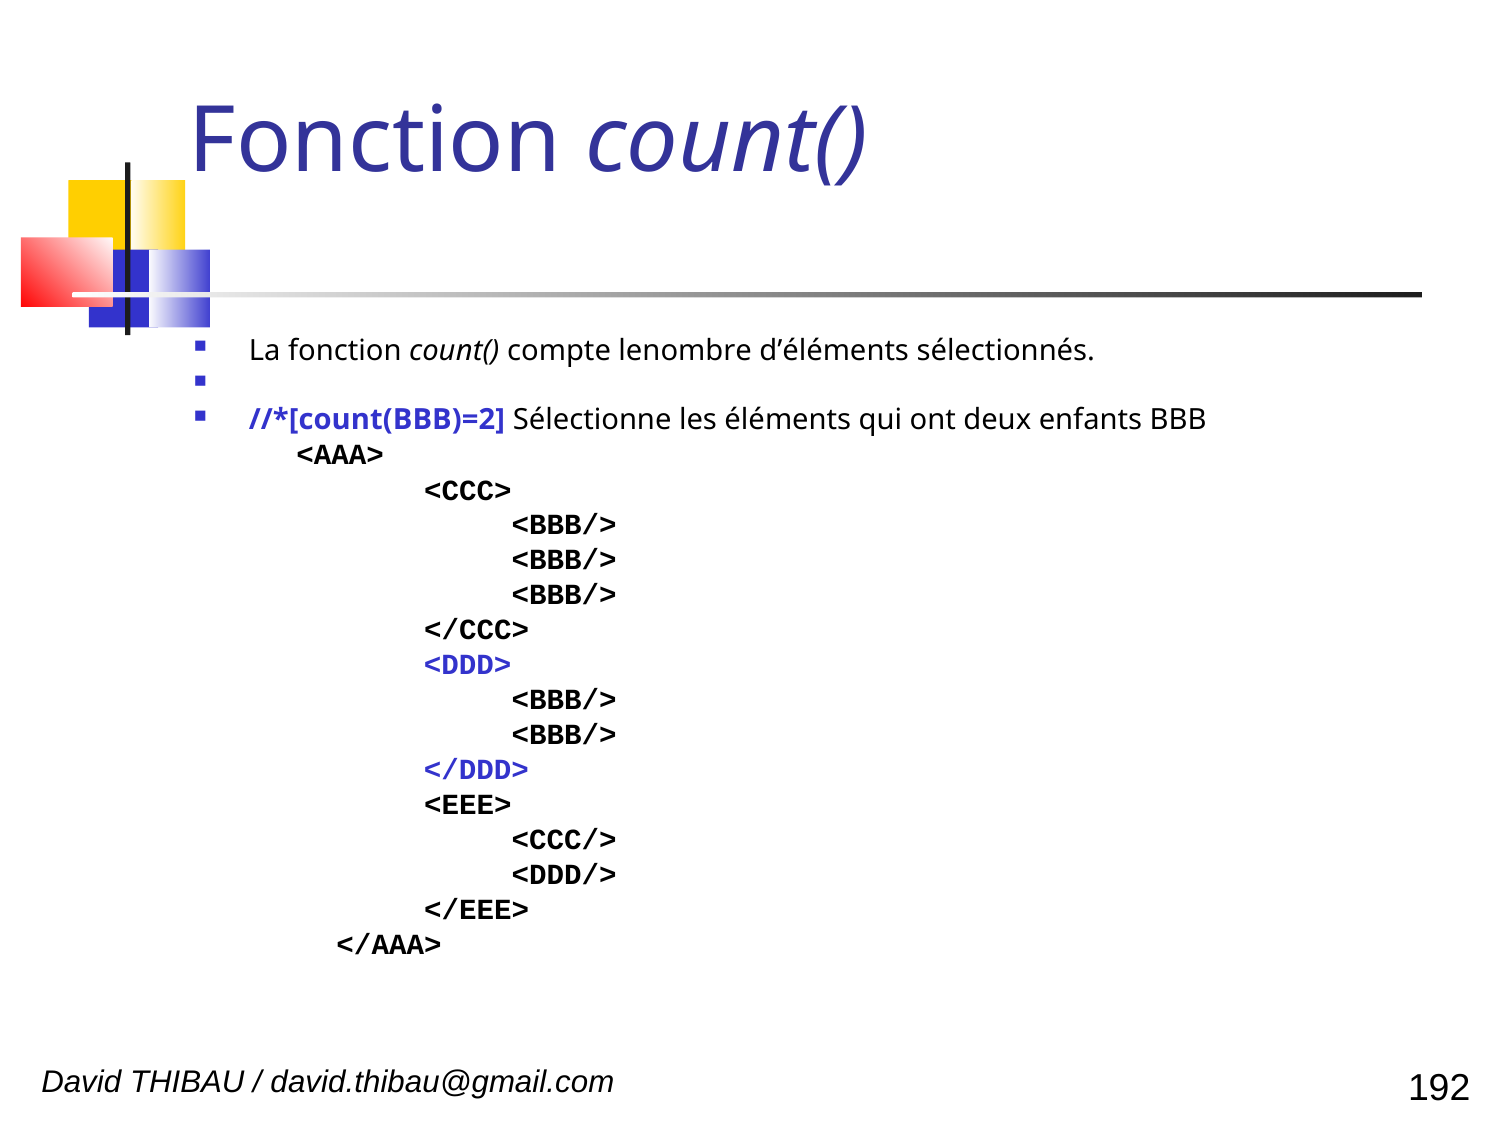

# Fonction count()
La fonction count() compte lenombre d’éléments sélectionnés.
//*[count(BBB)=2] Sélectionne les éléments qui ont deux enfants BBB
     <AAA>
          <CCC>
               <BBB/>
               <BBB/>
               <BBB/>
          </CCC>
          <DDD>
               <BBB/>
               <BBB/>
          </DDD>
          <EEE>
               <CCC/>
               <DDD/>
          </EEE>
     </AAA>